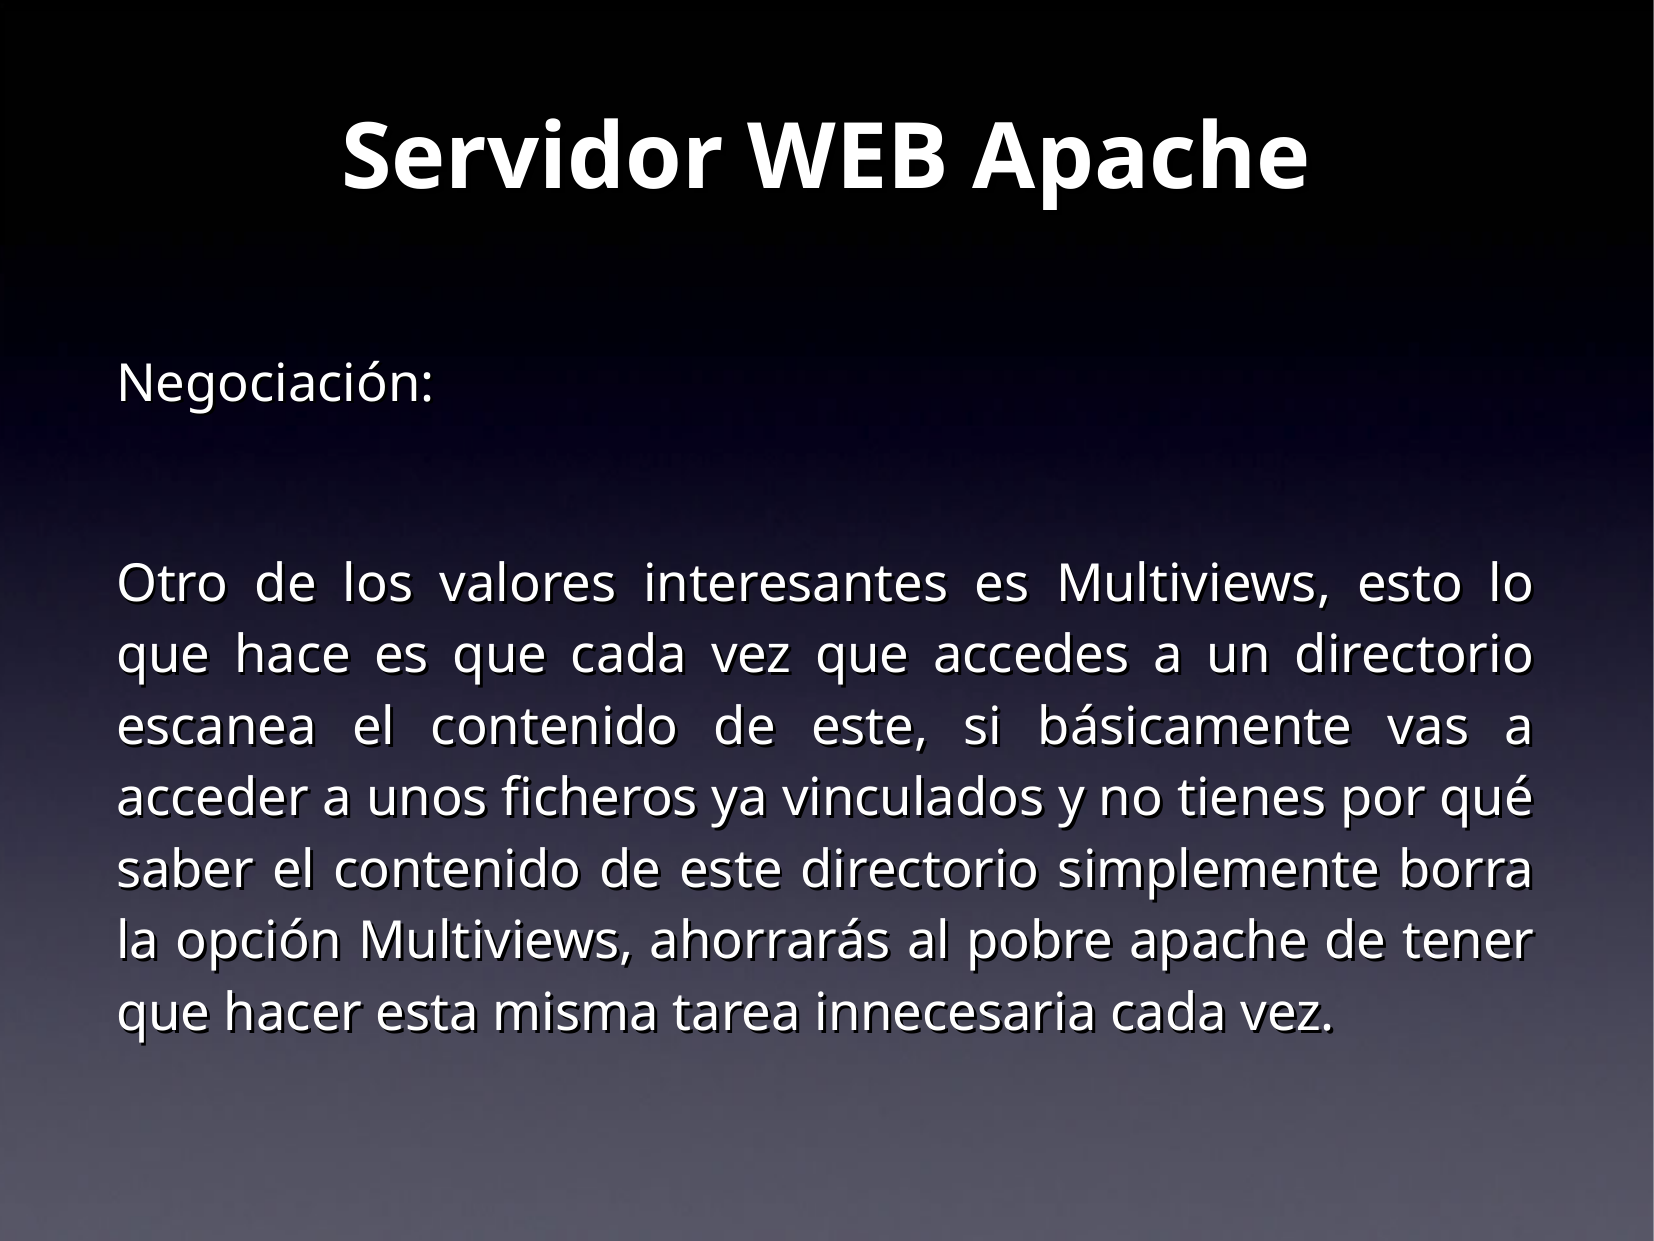

# Servidor WEB Apache
Negociación:
Otro de los valores interesantes es Multiviews, esto lo que hace es que cada vez que accedes a un directorio escanea el contenido de este, si básicamente vas a acceder a unos ficheros ya vinculados y no tienes por qué saber el contenido de este directorio simplemente borra la opción Multiviews, ahorrarás al pobre apache de tener que hacer esta misma tarea innecesaria cada vez.